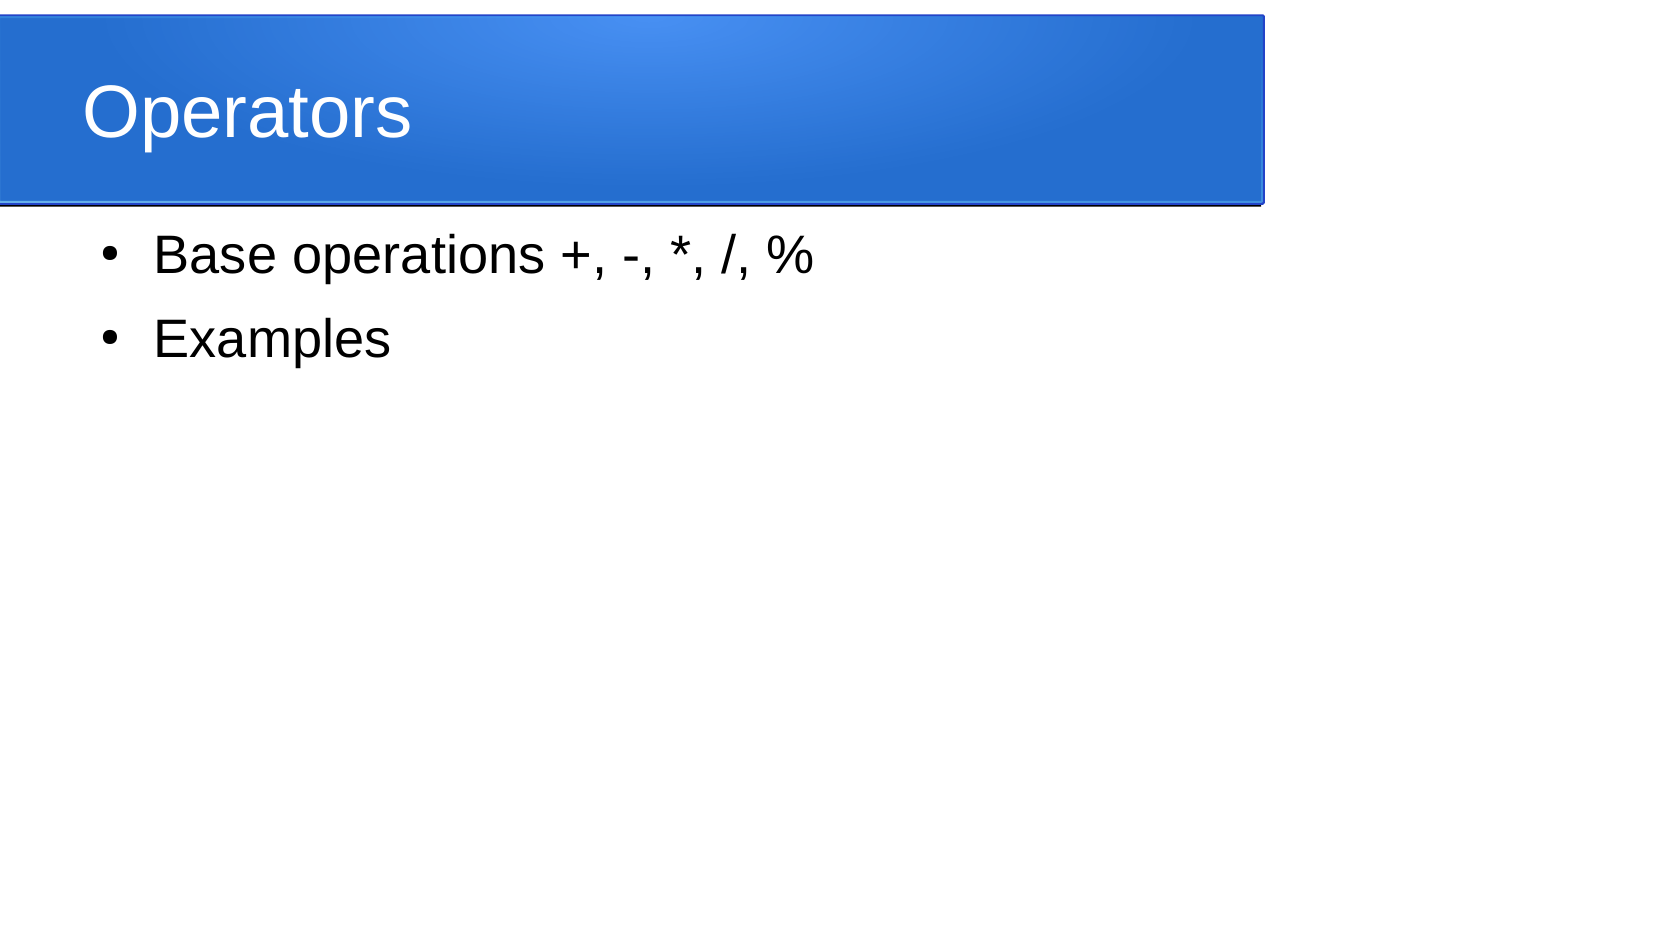

# Operators
Base operations +, -, *, /, %
Examples